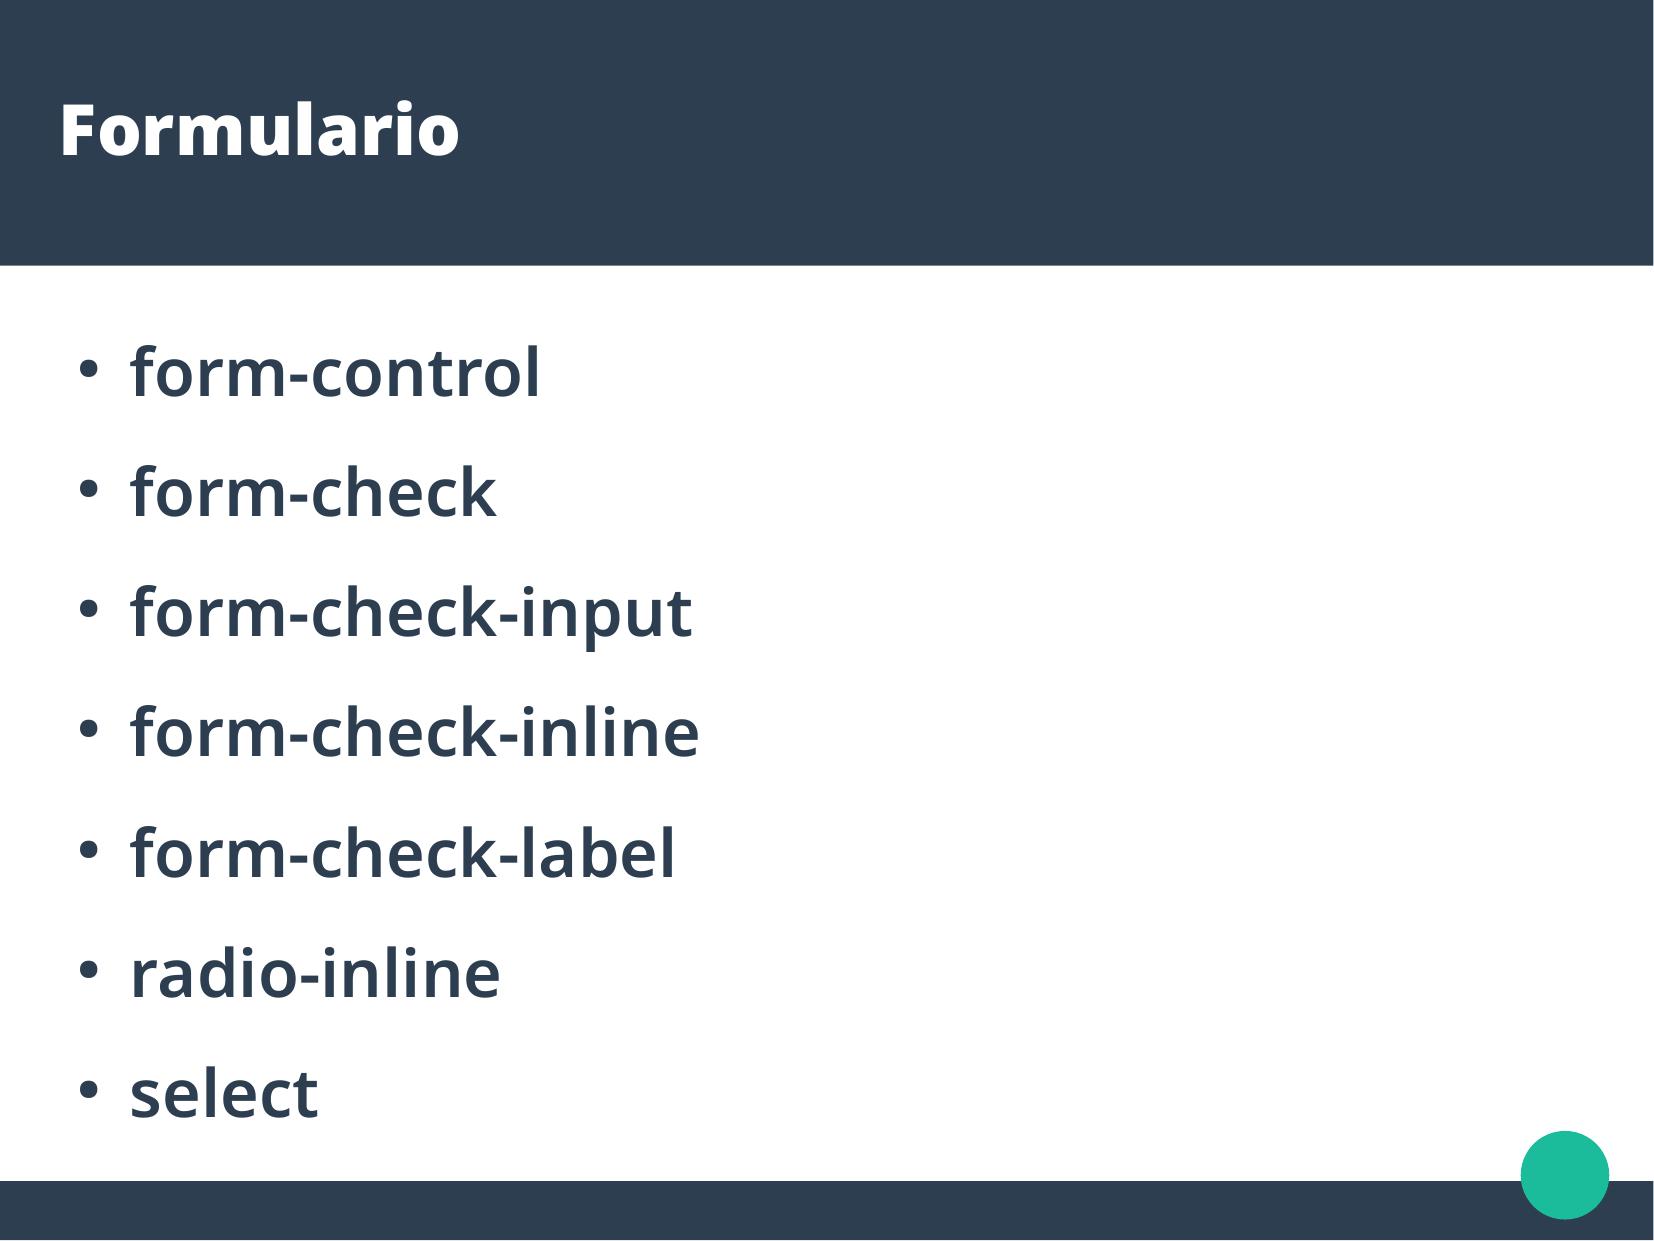

# Formulario
form-control
form-check
form-check-input
form-check-inline
form-check-label
radio-inline
select